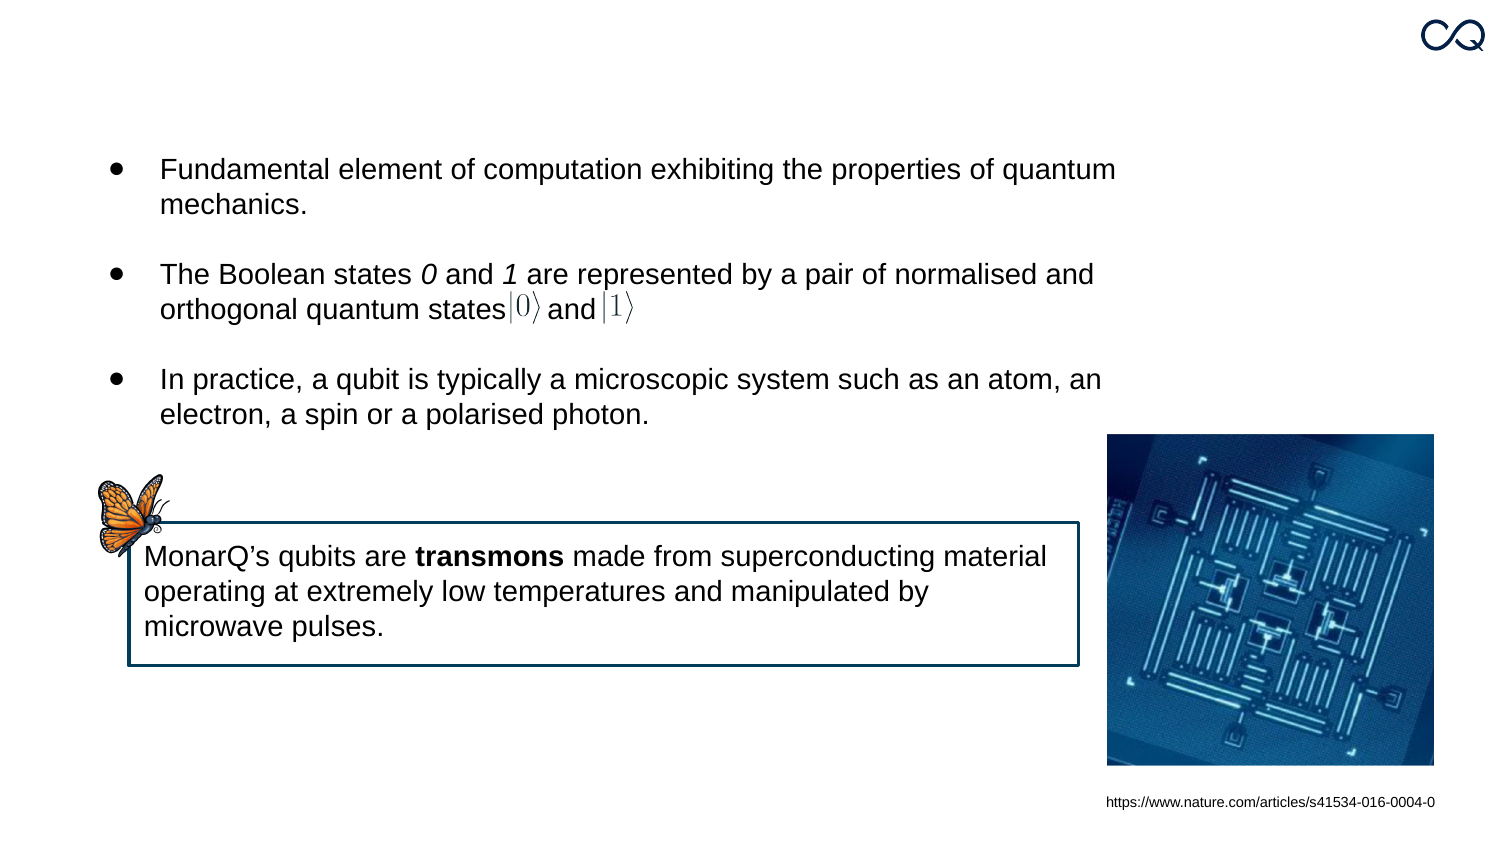

# Qubits
Fundamental element of computation exhibiting the properties of quantum mechanics.
The Boolean states 0 and 1 are represented by a pair of normalised and orthogonal quantum states and
In practice, a qubit is typically a microscopic system such as an atom, an electron, a spin or a polarised photon.
MonarQ’s qubits are transmons made from superconducting material operating at extremely low temperatures and manipulated by microwave pulses.
https://www.nature.com/articles/s41534-016-0004-0